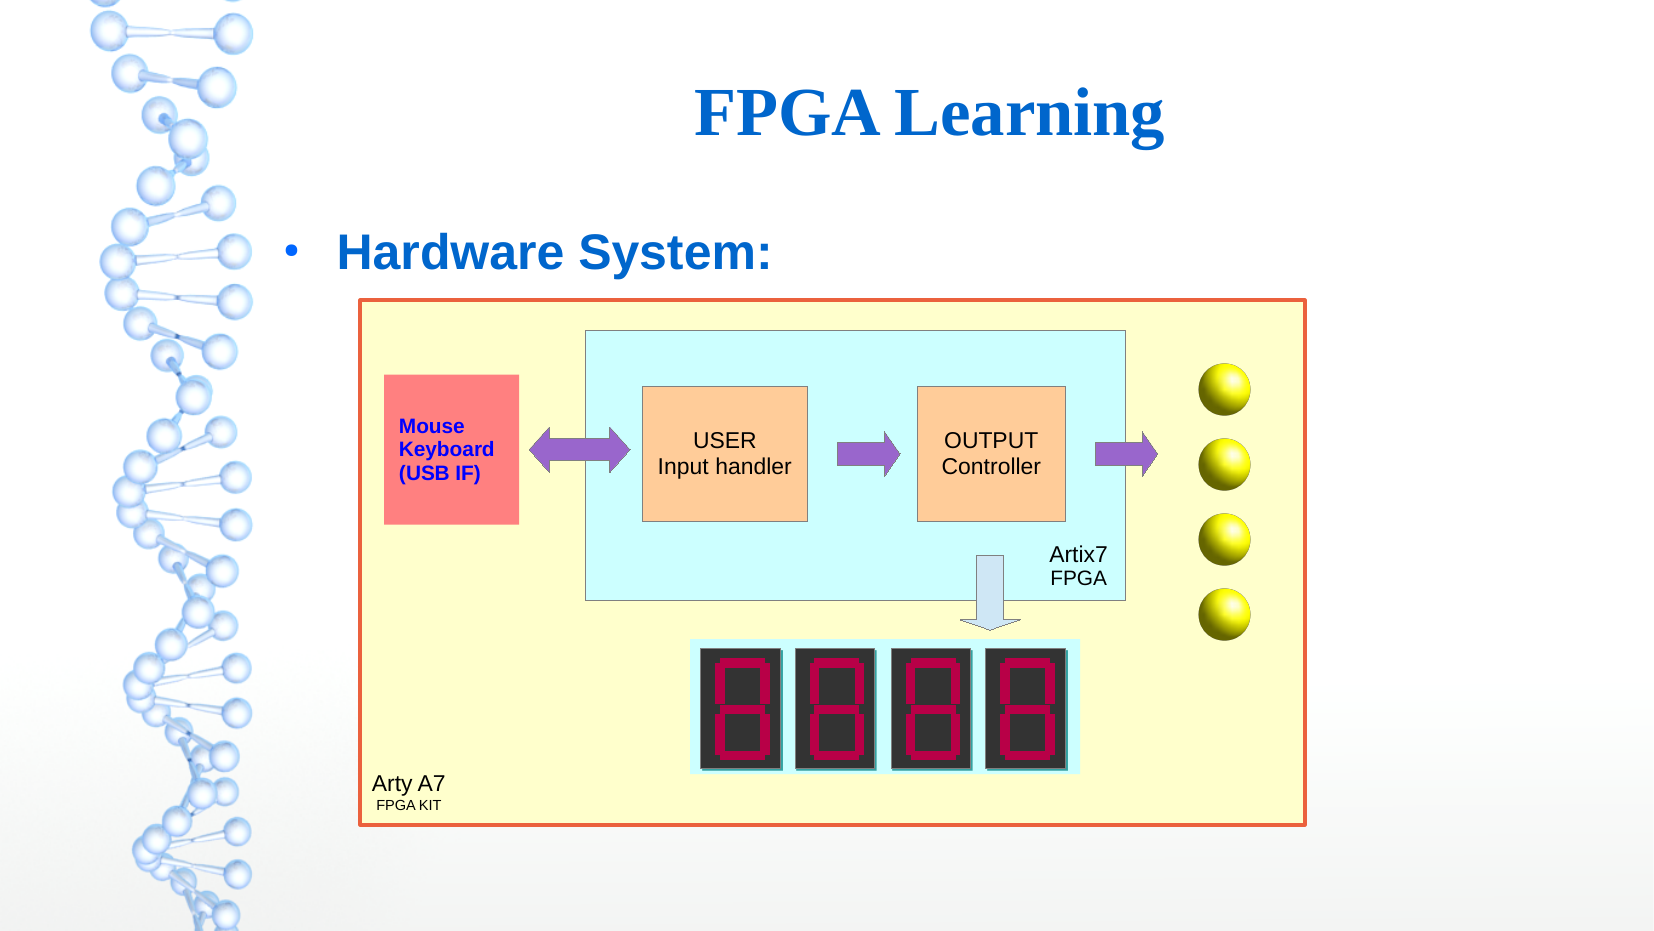

# FPGA Learning
Hardware System:
Mouse
Keyboard
(USB IF)
USER
Input handler
OUTPUT
Controller
Artix7
FPGA
Arty A7
FPGA KIT